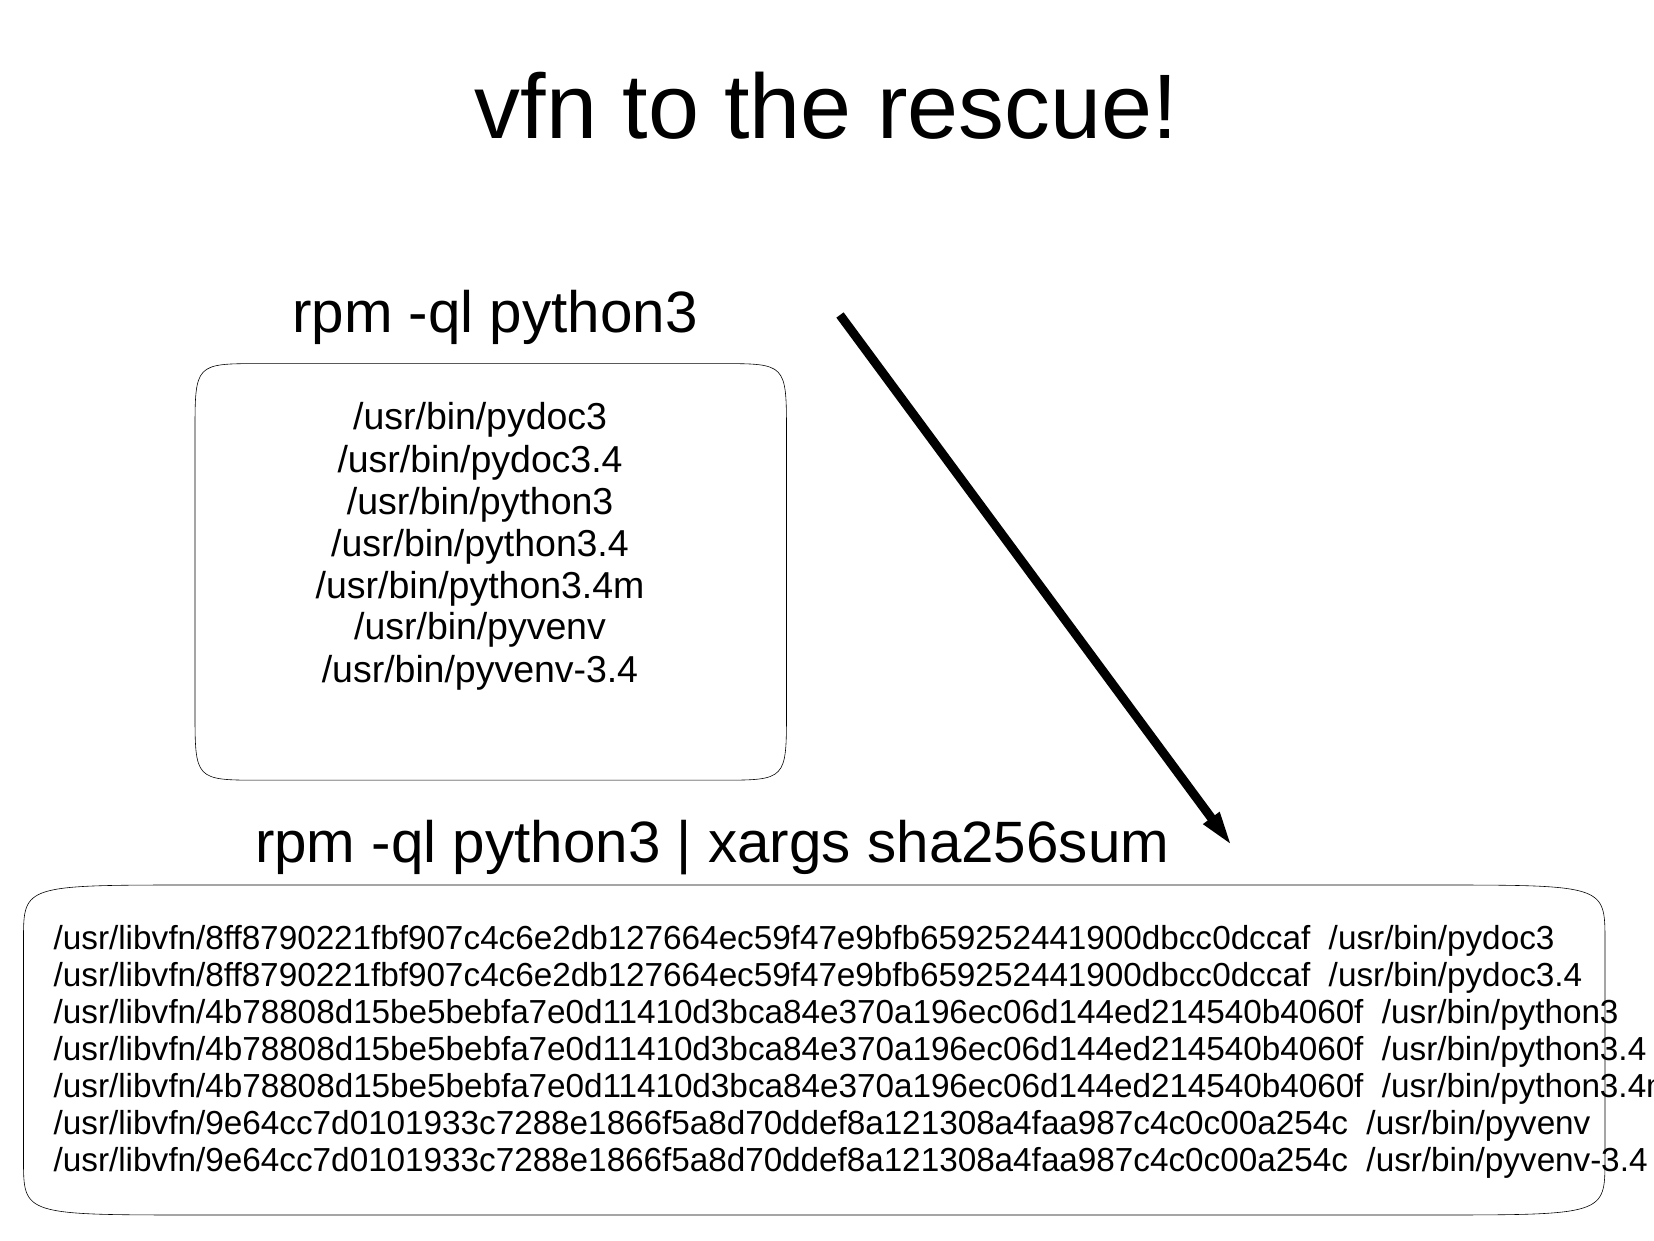

# vfn to the rescue!
rpm -ql python3
/usr/bin/pydoc3
/usr/bin/pydoc3.4
/usr/bin/python3
/usr/bin/python3.4
/usr/bin/python3.4m
/usr/bin/pyvenv
/usr/bin/pyvenv-3.4
rpm -ql python3 | xargs sha256sum
/usr/libvfn/8ff8790221fbf907c4c6e2db127664ec59f47e9bfb659252441900dbcc0dccaf /usr/bin/pydoc3
/usr/libvfn/8ff8790221fbf907c4c6e2db127664ec59f47e9bfb659252441900dbcc0dccaf /usr/bin/pydoc3.4
/usr/libvfn/4b78808d15be5bebfa7e0d11410d3bca84e370a196ec06d144ed214540b4060f /usr/bin/python3
/usr/libvfn/4b78808d15be5bebfa7e0d11410d3bca84e370a196ec06d144ed214540b4060f /usr/bin/python3.4
/usr/libvfn/4b78808d15be5bebfa7e0d11410d3bca84e370a196ec06d144ed214540b4060f /usr/bin/python3.4m
/usr/libvfn/9e64cc7d0101933c7288e1866f5a8d70ddef8a121308a4faa987c4c0c00a254c /usr/bin/pyvenv
/usr/libvfn/9e64cc7d0101933c7288e1866f5a8d70ddef8a121308a4faa987c4c0c00a254c /usr/bin/pyvenv-3.4